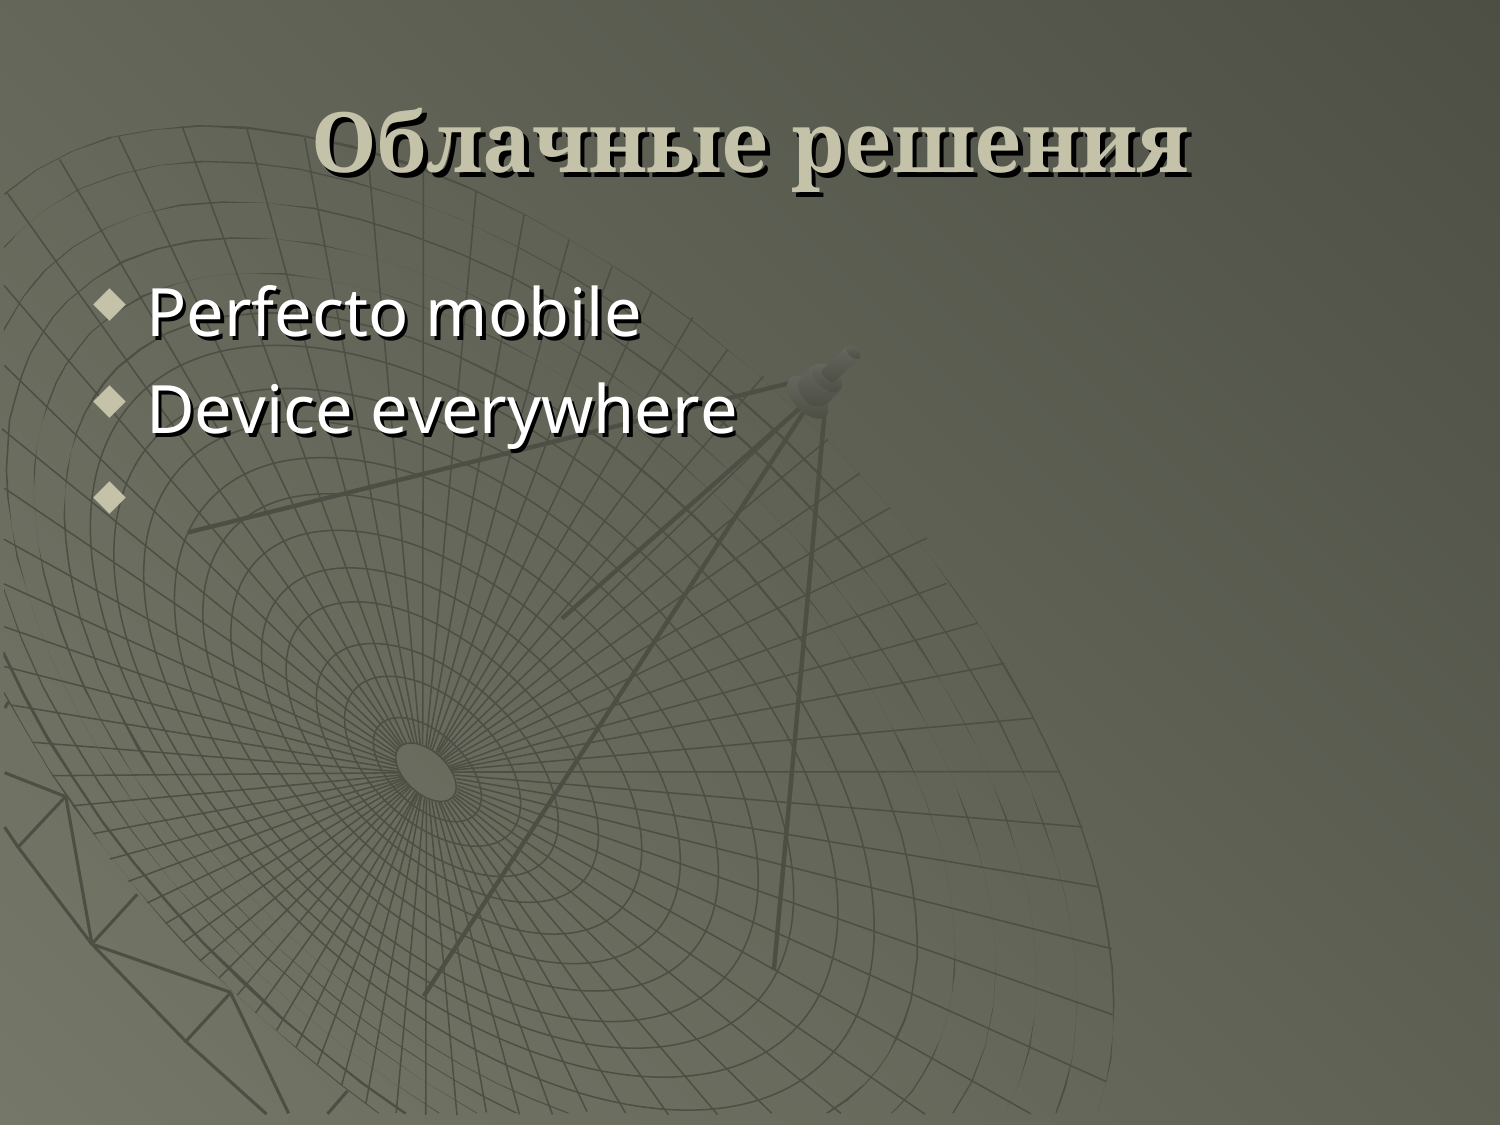

# Облачные решения
Perfecto mobile
Device everywhere